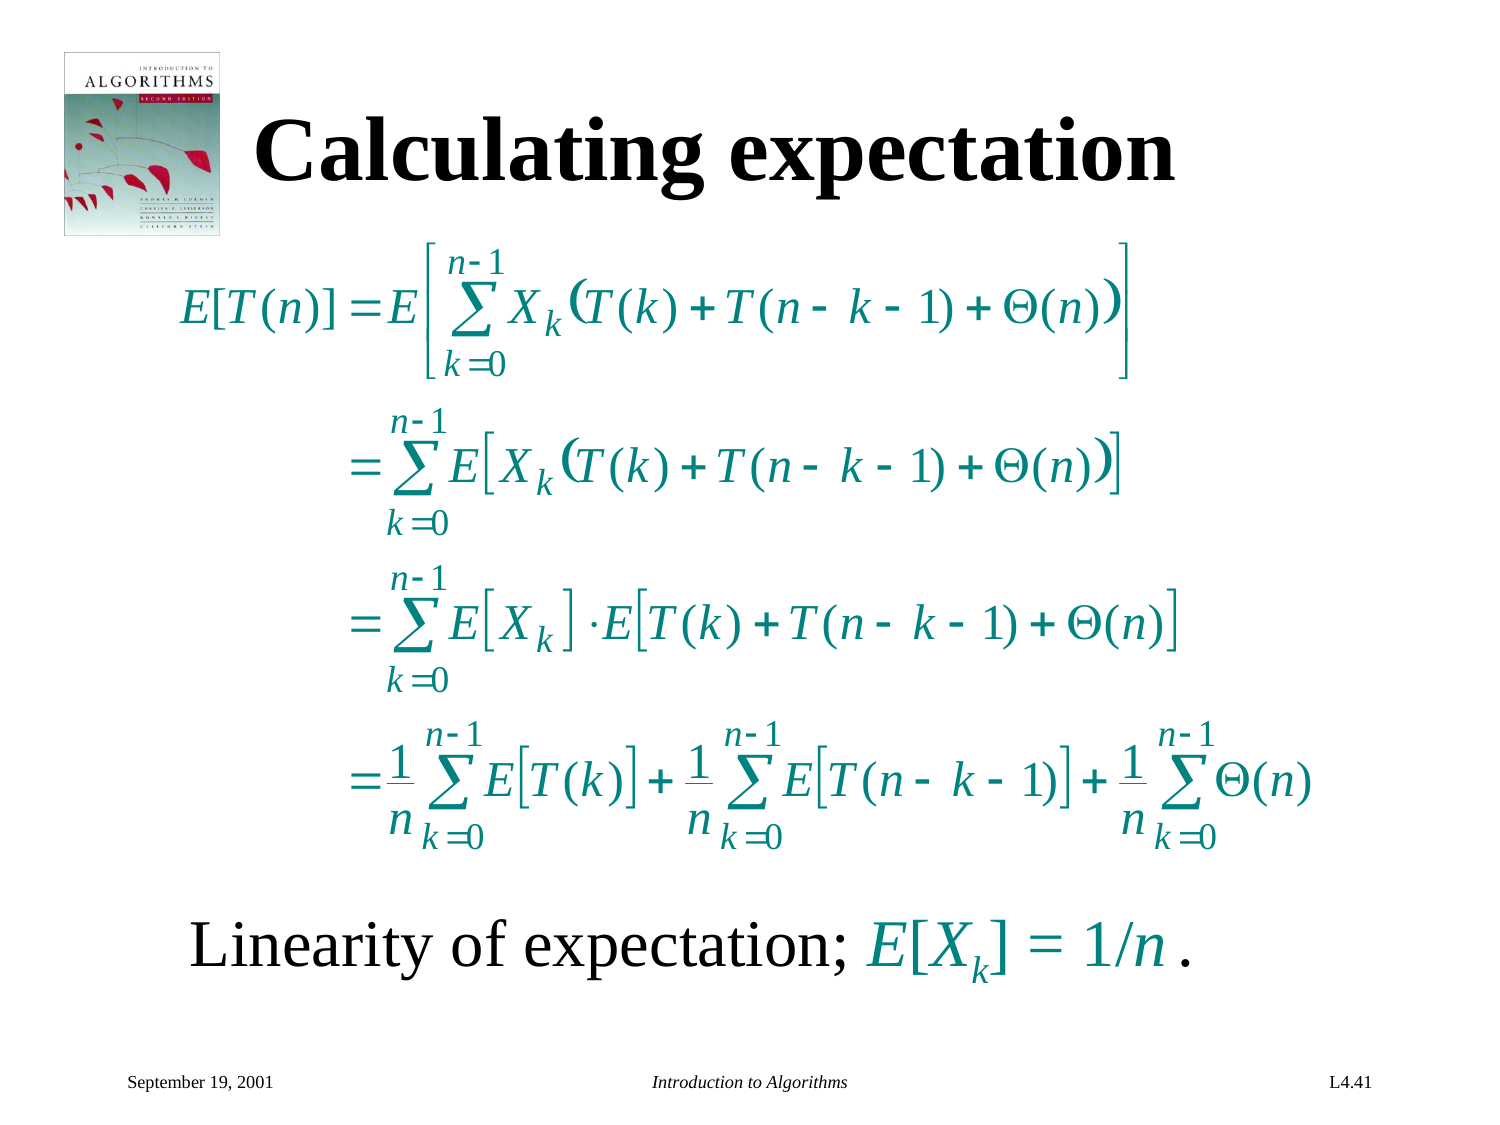

# Calculating expectation
Linearity of expectation; E[Xk] = 1/n .
September 19, 2001
Introduction to Algorithms
L4.